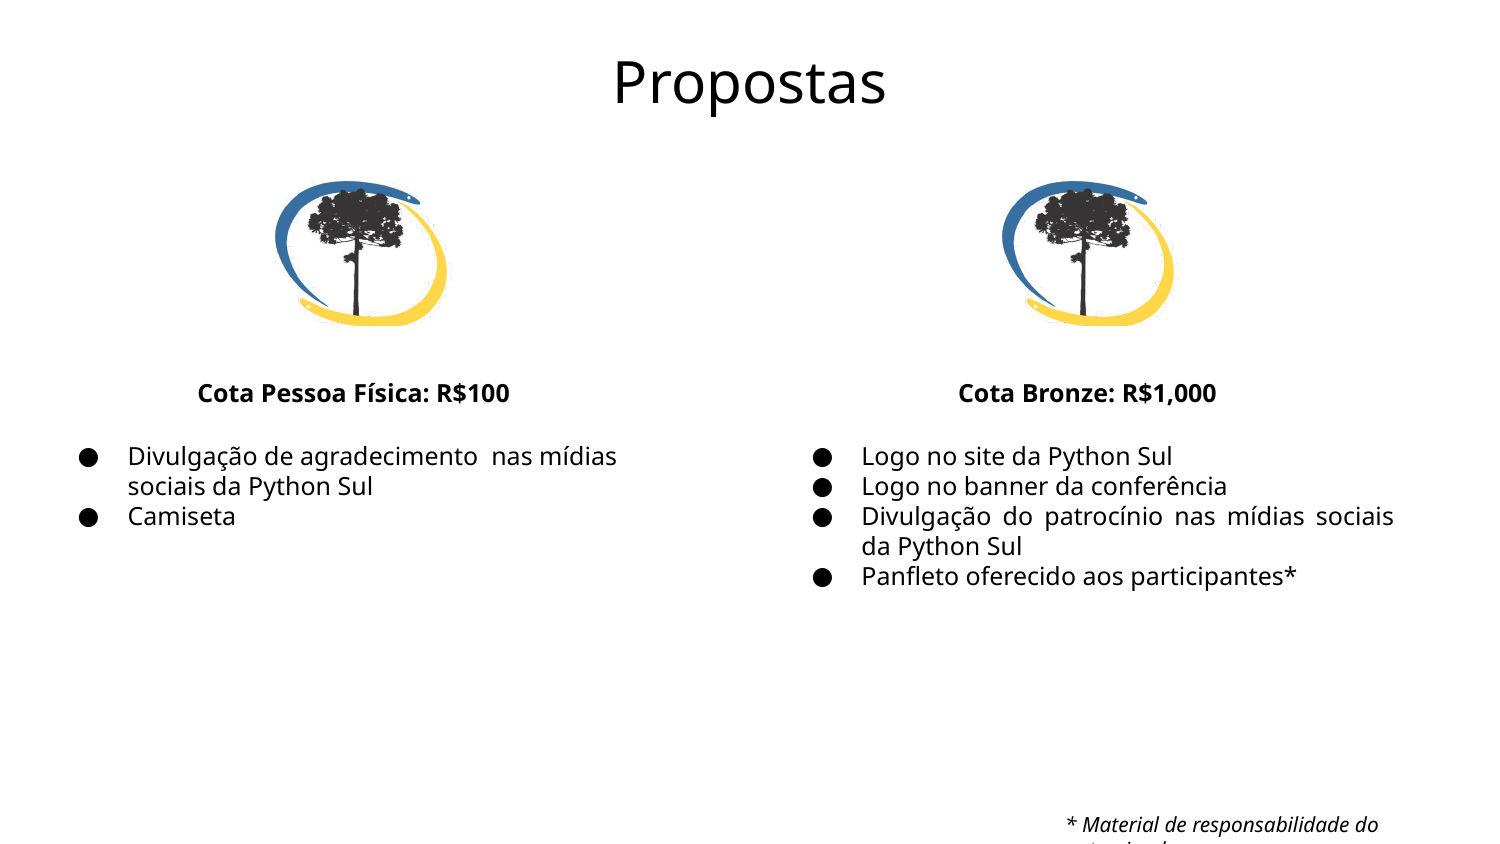

# Propostas
Cota Pessoa Física: R$100
Divulgação de agradecimento nas mídias sociais da Python Sul
Camiseta
Cota Bronze: R$1,000
Logo no site da Python Sul
Logo no banner da conferência
Divulgação do patrocínio nas mídias sociais da Python Sul
Panfleto oferecido aos participantes*
* Material de responsabilidade do patrocinador